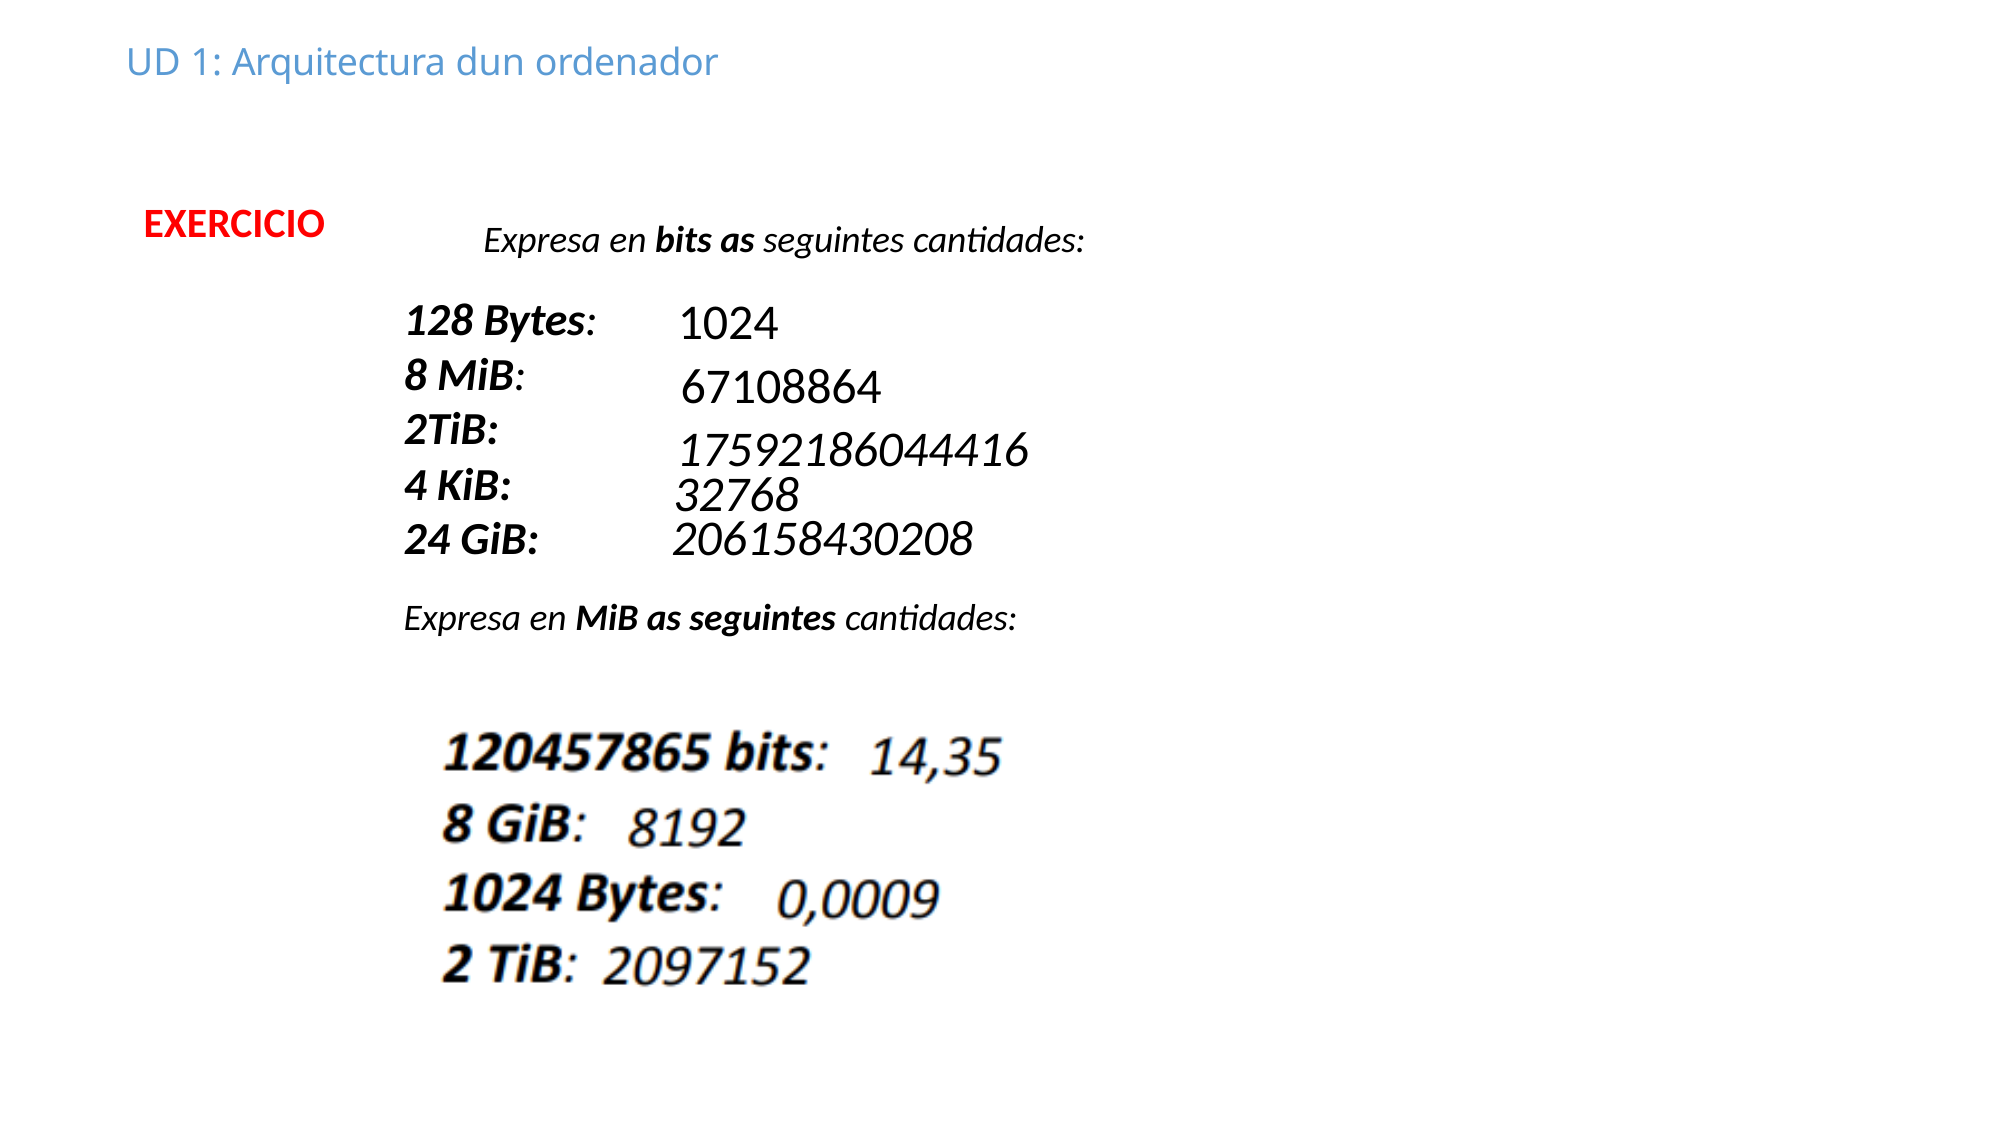

UD 1: Arquitectura dun ordenador
# EXERCICIO
Expresa en bits as seguintes cantidades:
1024
67108864
17592186044416
32768
206158430208
128 Bytes:
8 MiB:
2TiB:
4 KiB:
24 GiB:
Expresa en MiB as seguintes cantidades: